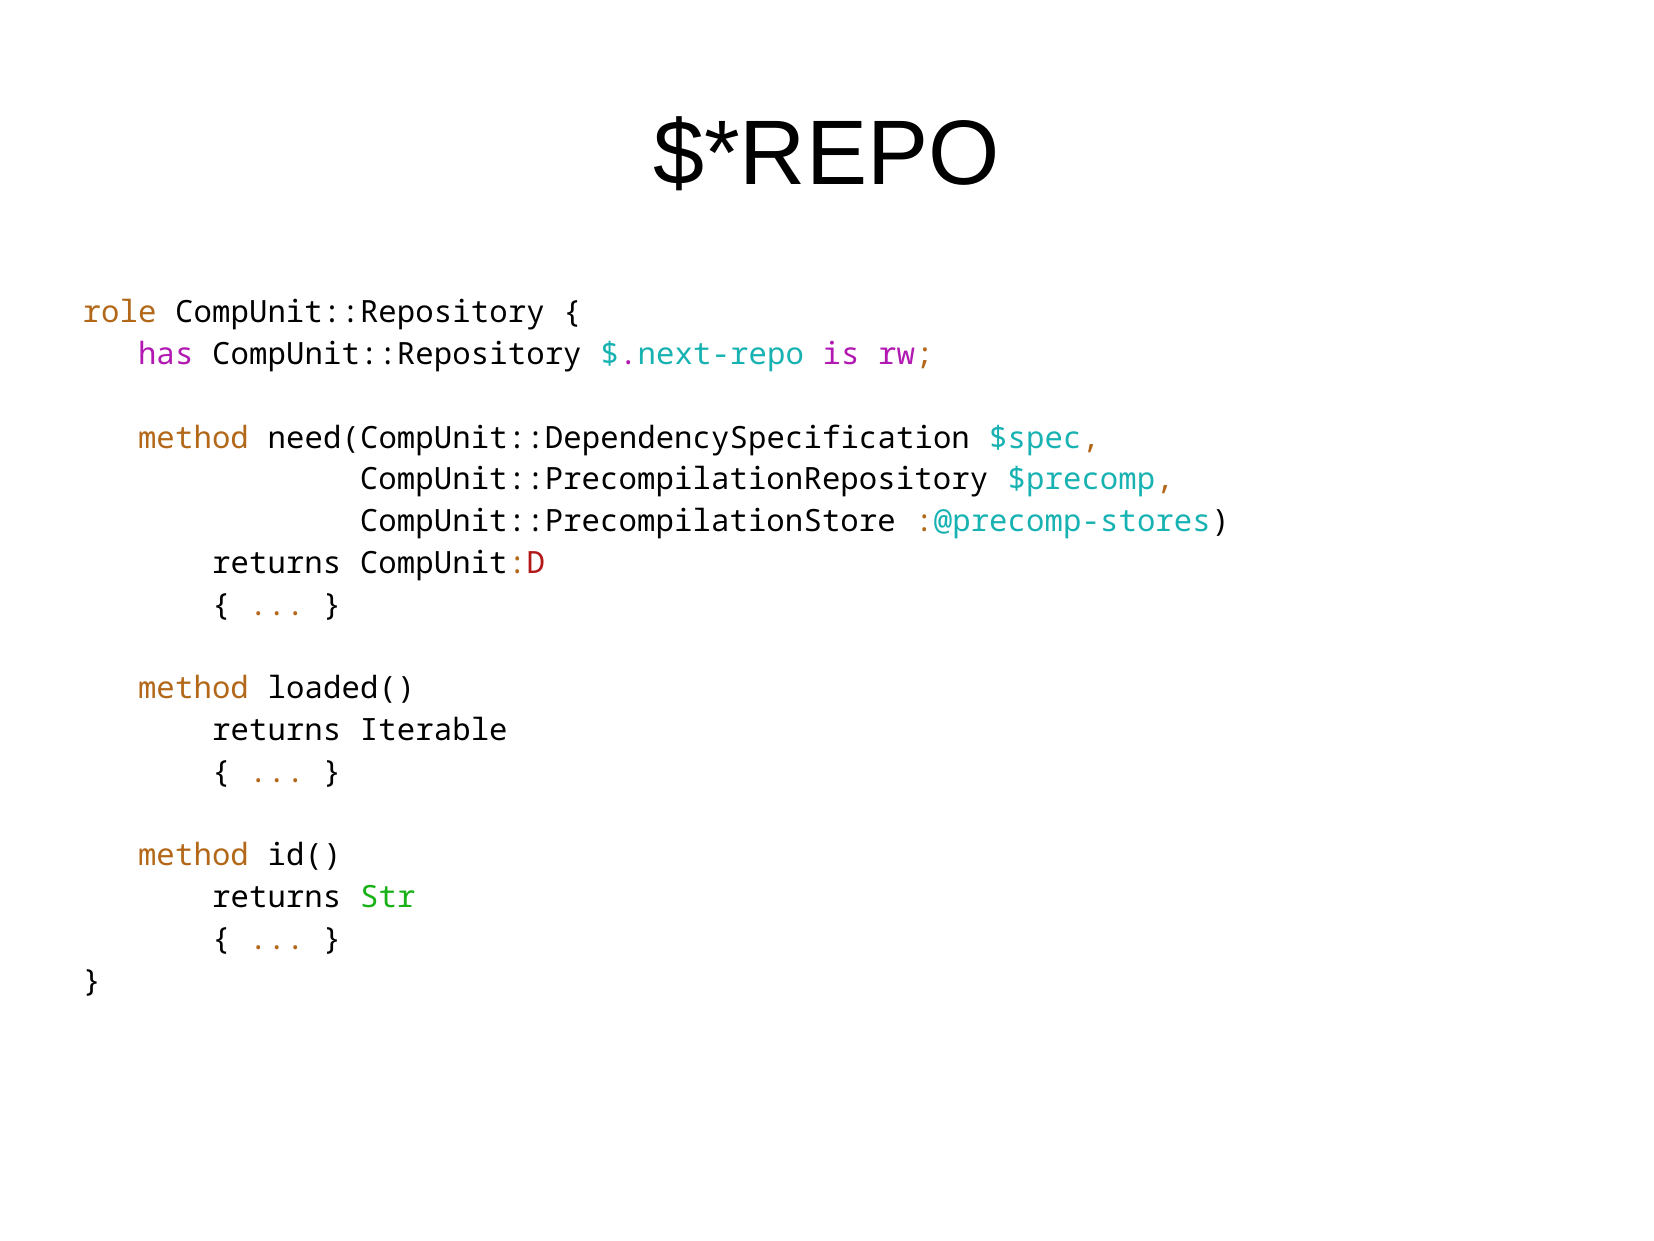

# $*REPO
role CompUnit::Repository {
   has CompUnit::Repository $.next-repo is rw;
   method need(CompUnit::DependencySpecification $spec,
               CompUnit::PrecompilationRepository $precomp,                CompUnit::PrecompilationStore :@precomp-stores)
       returns CompUnit:D
       { ... }
   method loaded()
       returns Iterable
       { ... }
   method id()
       returns Str
       { ... }
}